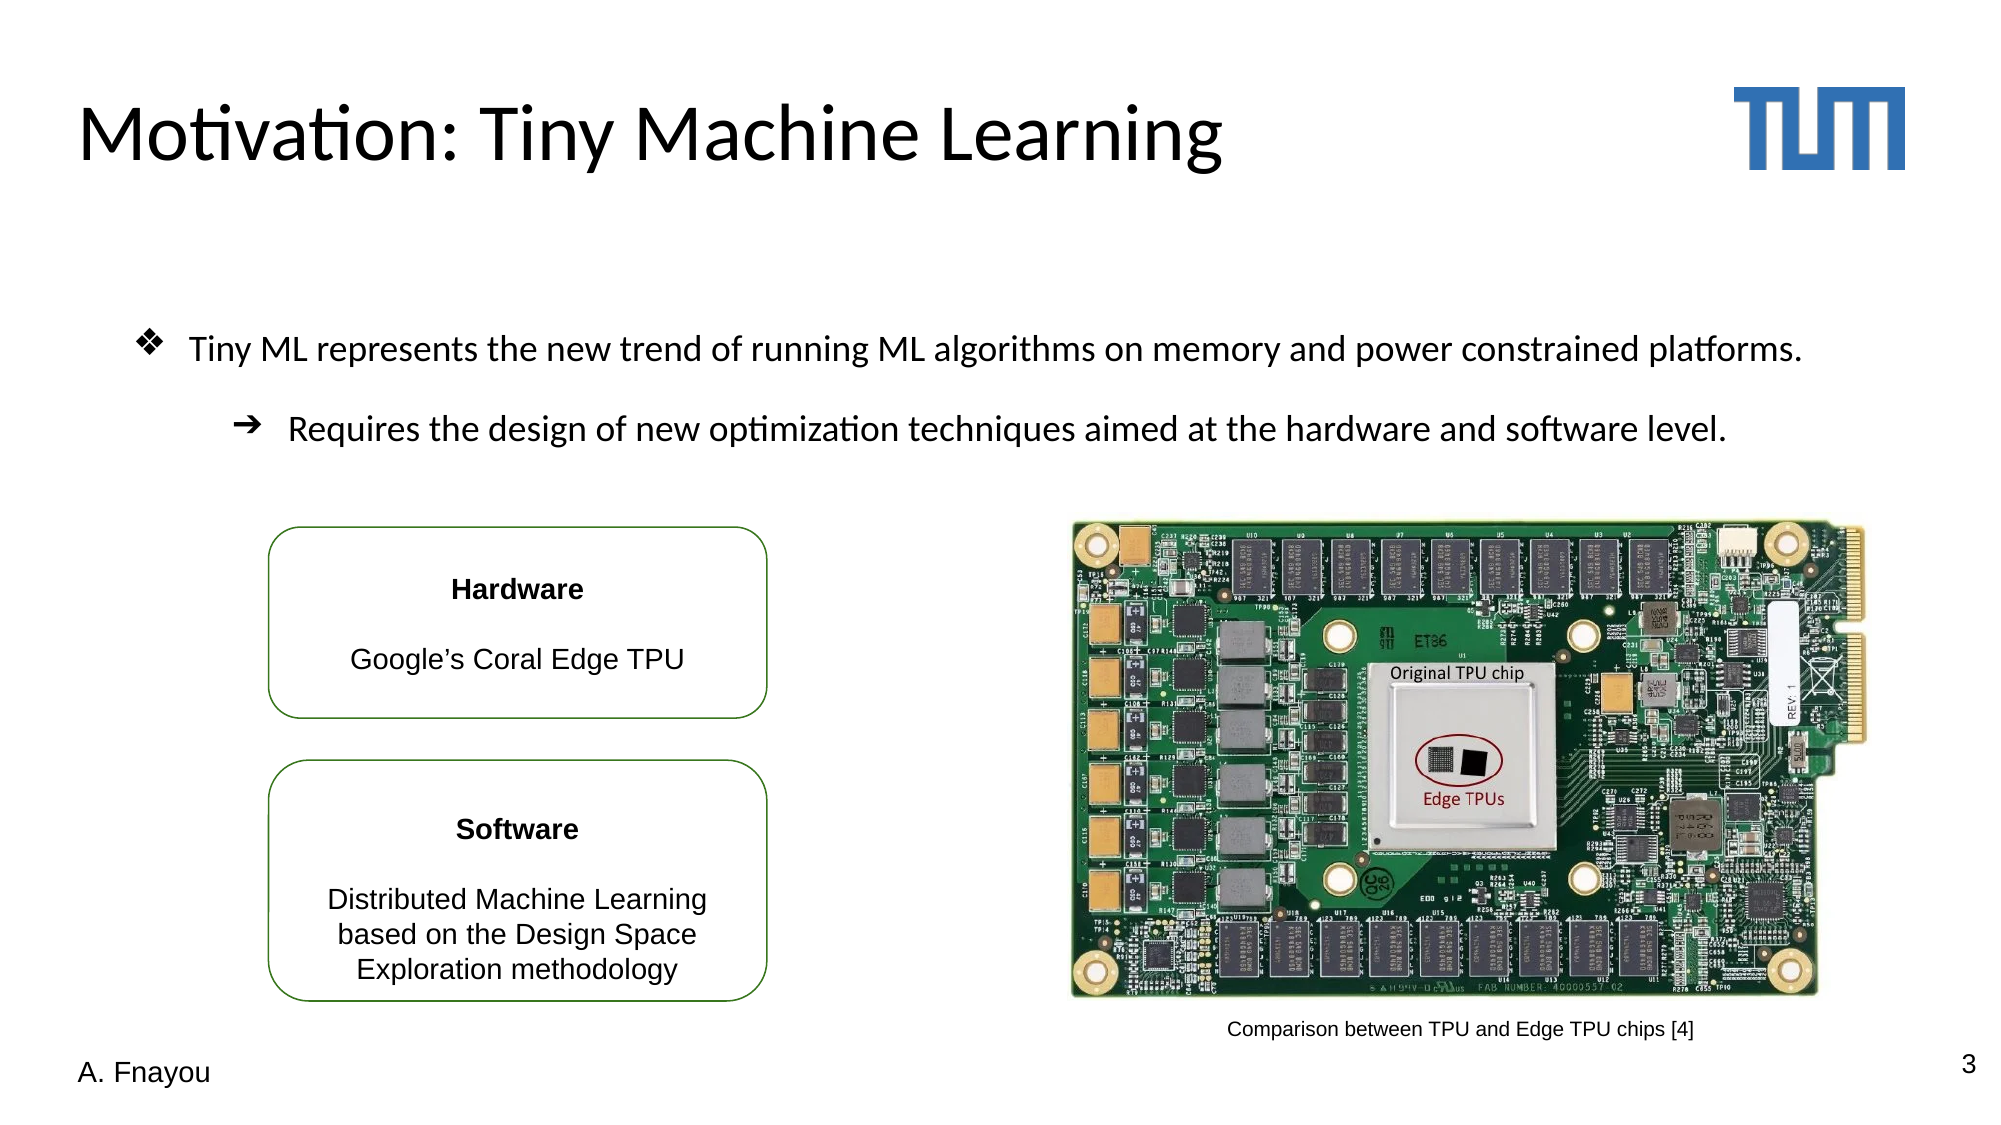

Motivation: Tiny Machine Learning
Tiny ML represents the new trend of running ML algorithms on memory and power constrained platforms.
Requires the design of new optimization techniques aimed at the hardware and software level.
Hardware
Google’s Coral Edge TPU
Software
Distributed Machine Learning based on the Design Space Exploration methodology
Comparison between TPU and Edge TPU chips [4]
A. Fnayou